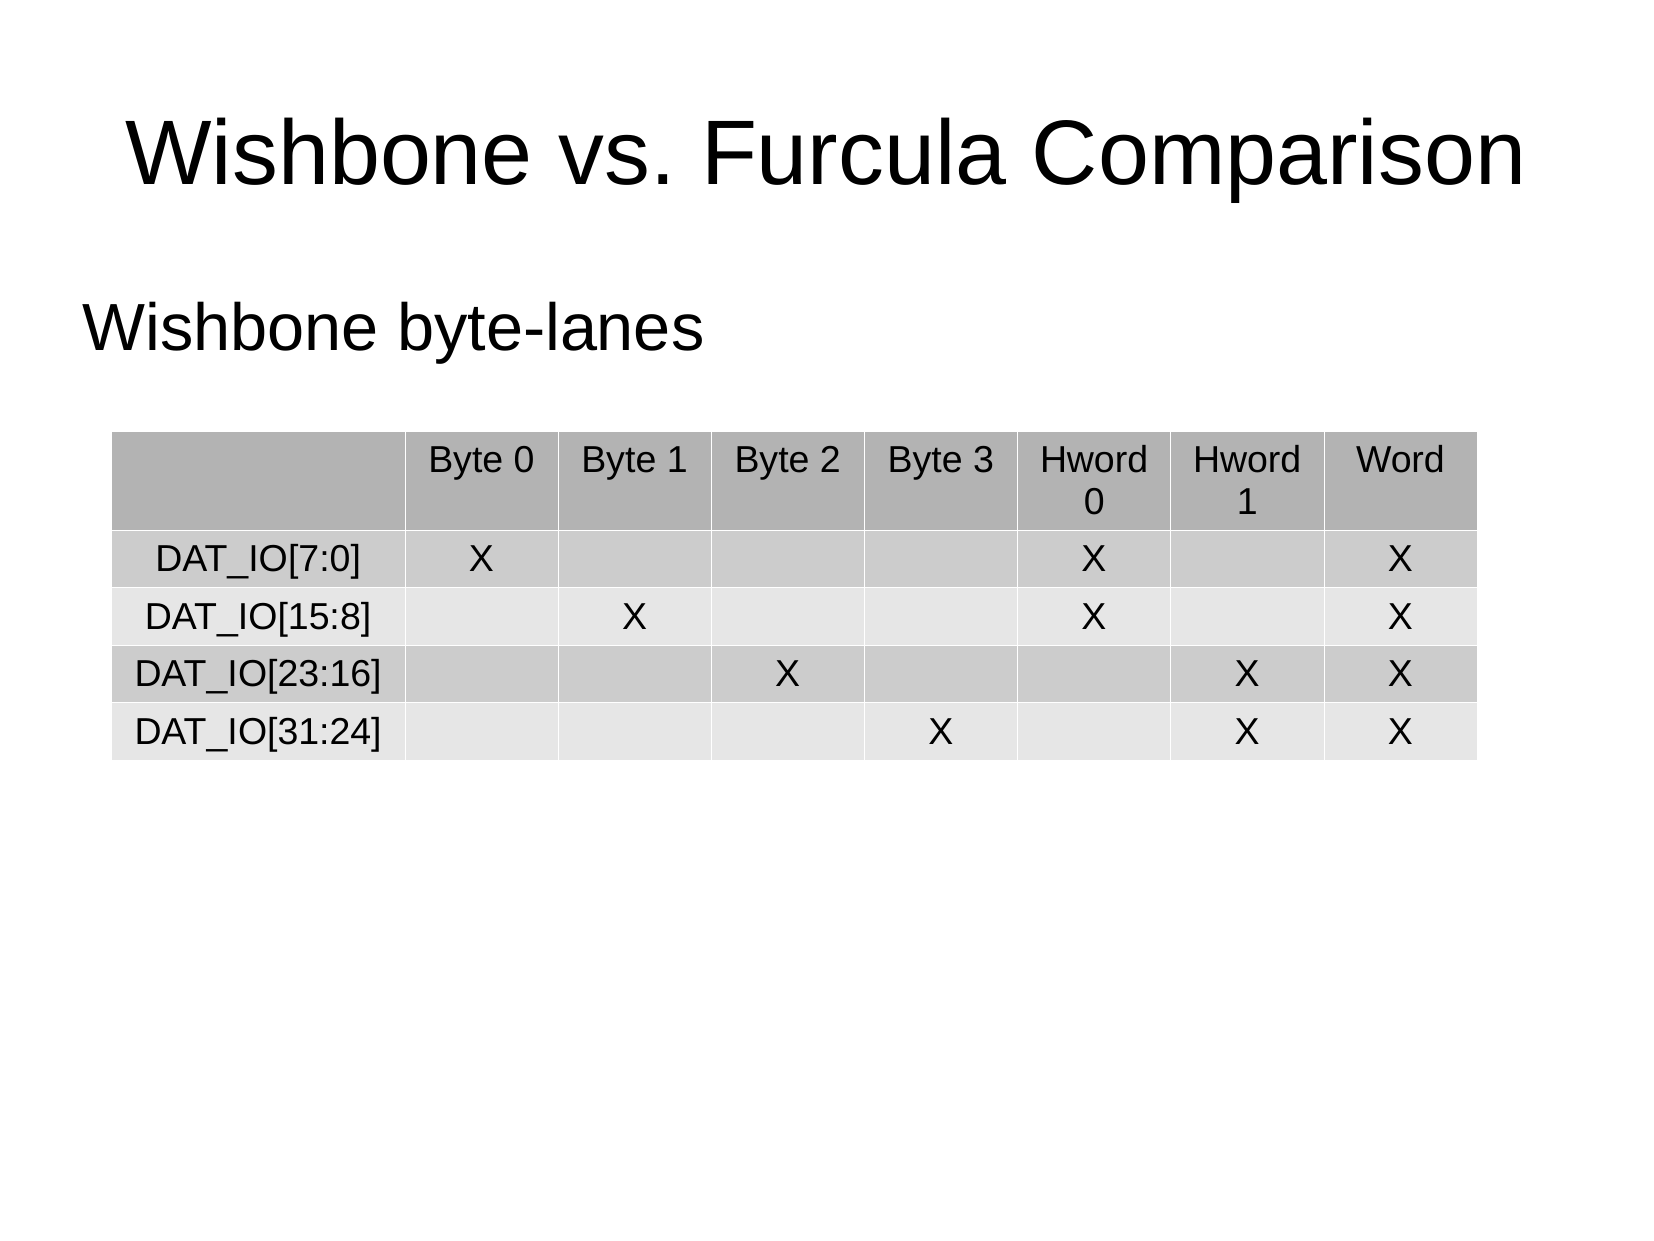

# Wishbone vs. Furcula Comparison
Wishbone byte-lanes
| | Byte 0 | Byte 1 | Byte 2 | Byte 3 | Hword 0 | Hword 1 | Word |
| --- | --- | --- | --- | --- | --- | --- | --- |
| DAT\_IO[7:0] | X | | | | X | | X |
| DAT\_IO[15:8] | | X | | | X | | X |
| DAT\_IO[23:16] | | | X | | | X | X |
| DAT\_IO[31:24] | | | | X | | X | X |